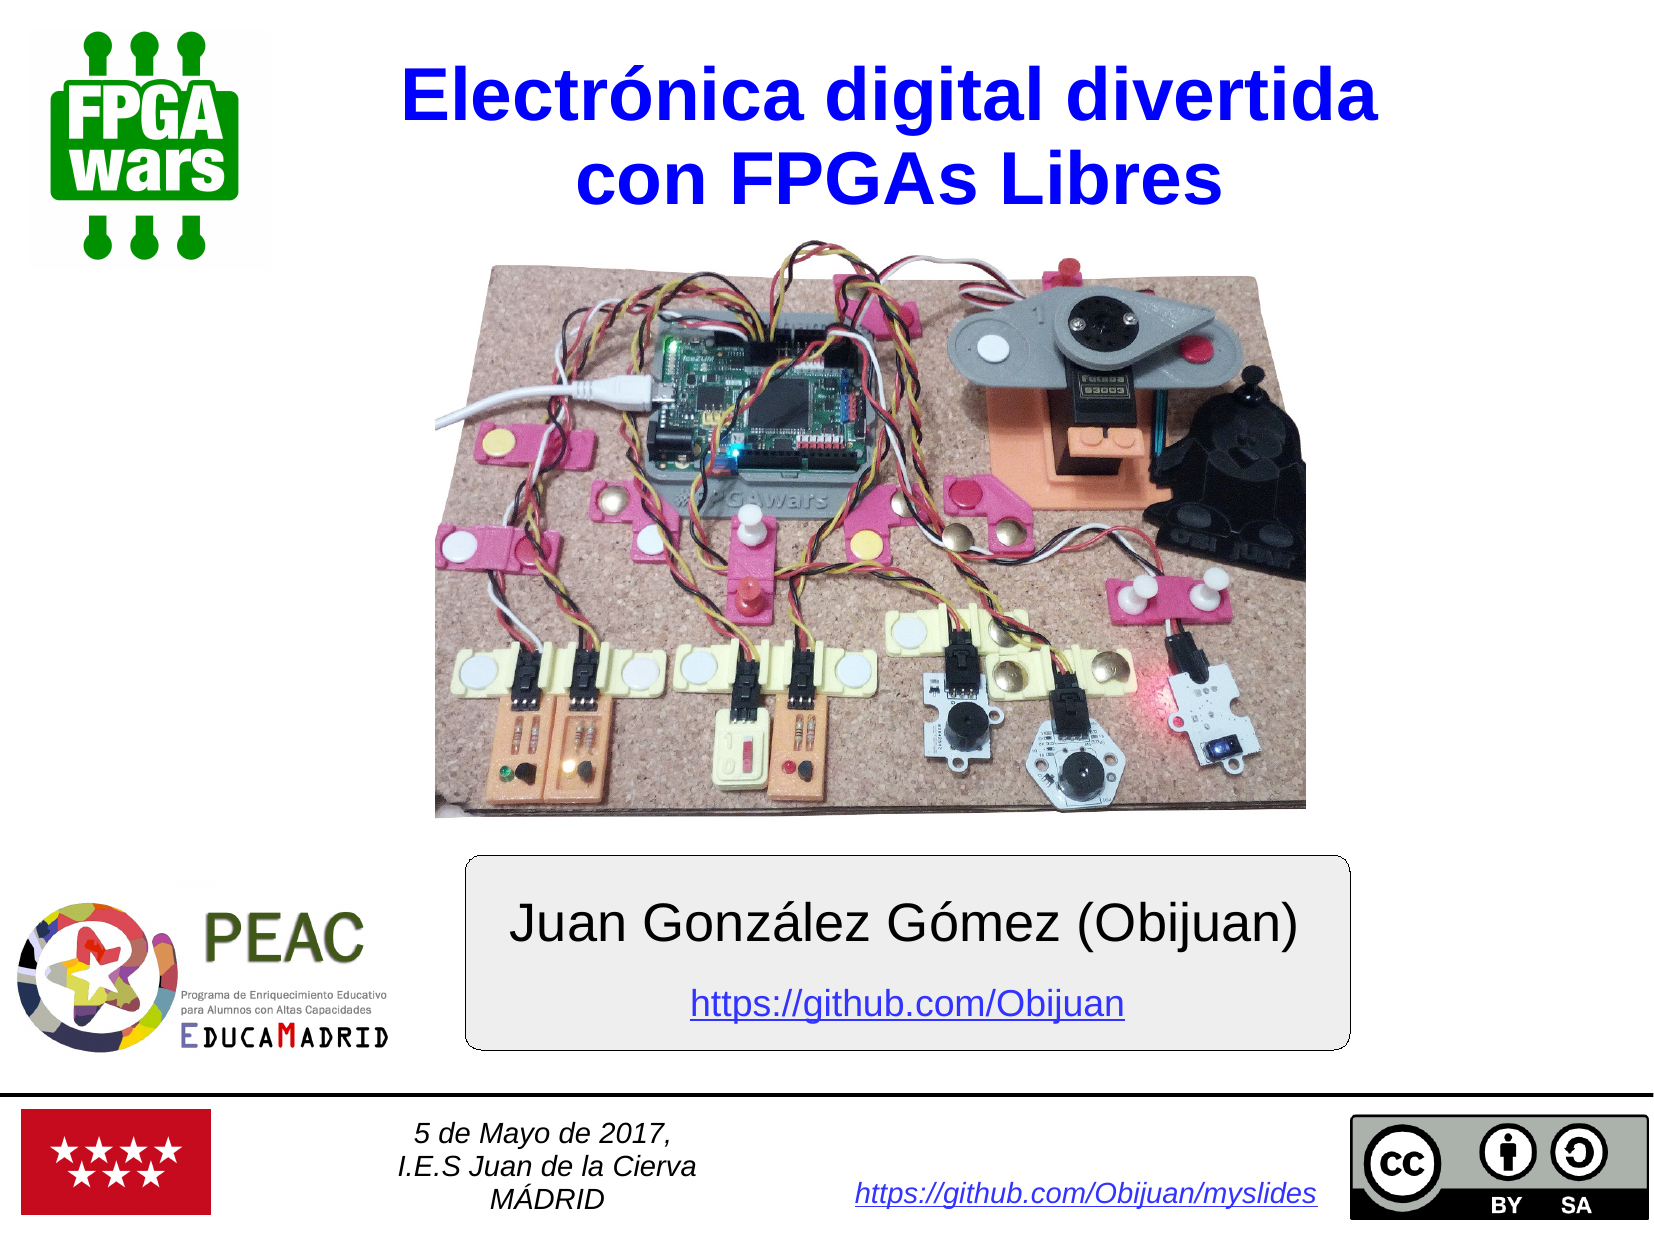

# Electrónica digital divertida con FPGAs Libres
Juan González Gómez (Obijuan)
https://github.com/Obijuan
5 de Mayo de 2017,
I.E.S Juan de la Cierva
MÁDRID
https://github.com/Obijuan/myslides